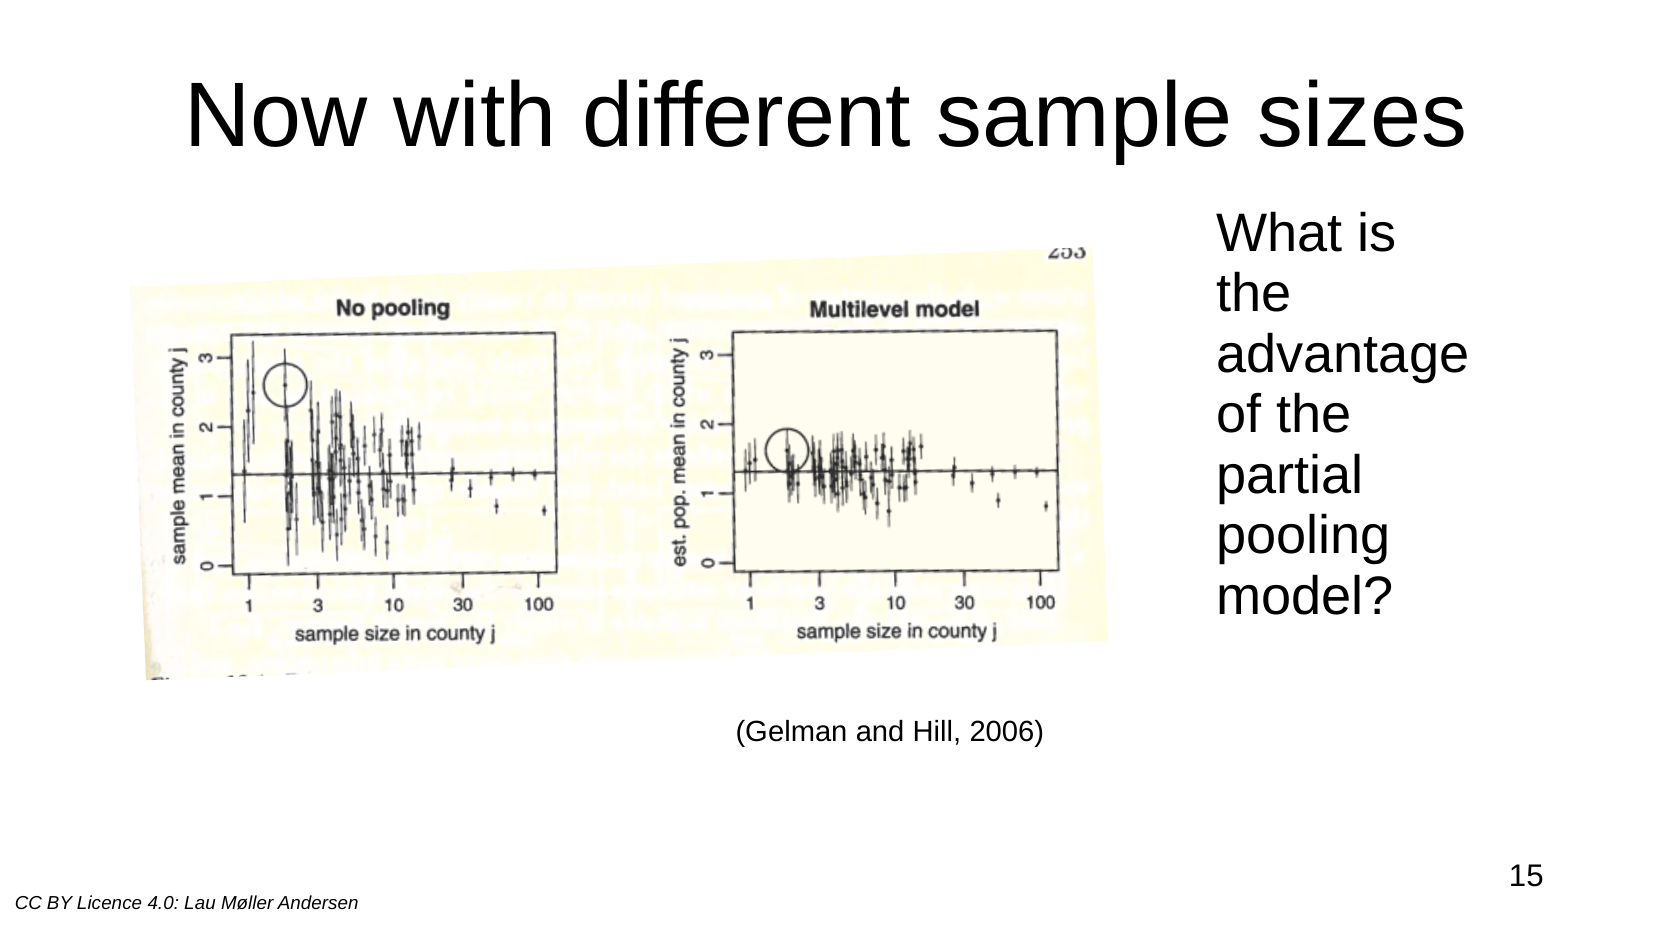

# Now with different sample sizes
What is the advantage of the partial pooling model?
(Gelman and Hill, 2006)
CC BY Licence 4.0: Lau Møller Andersen